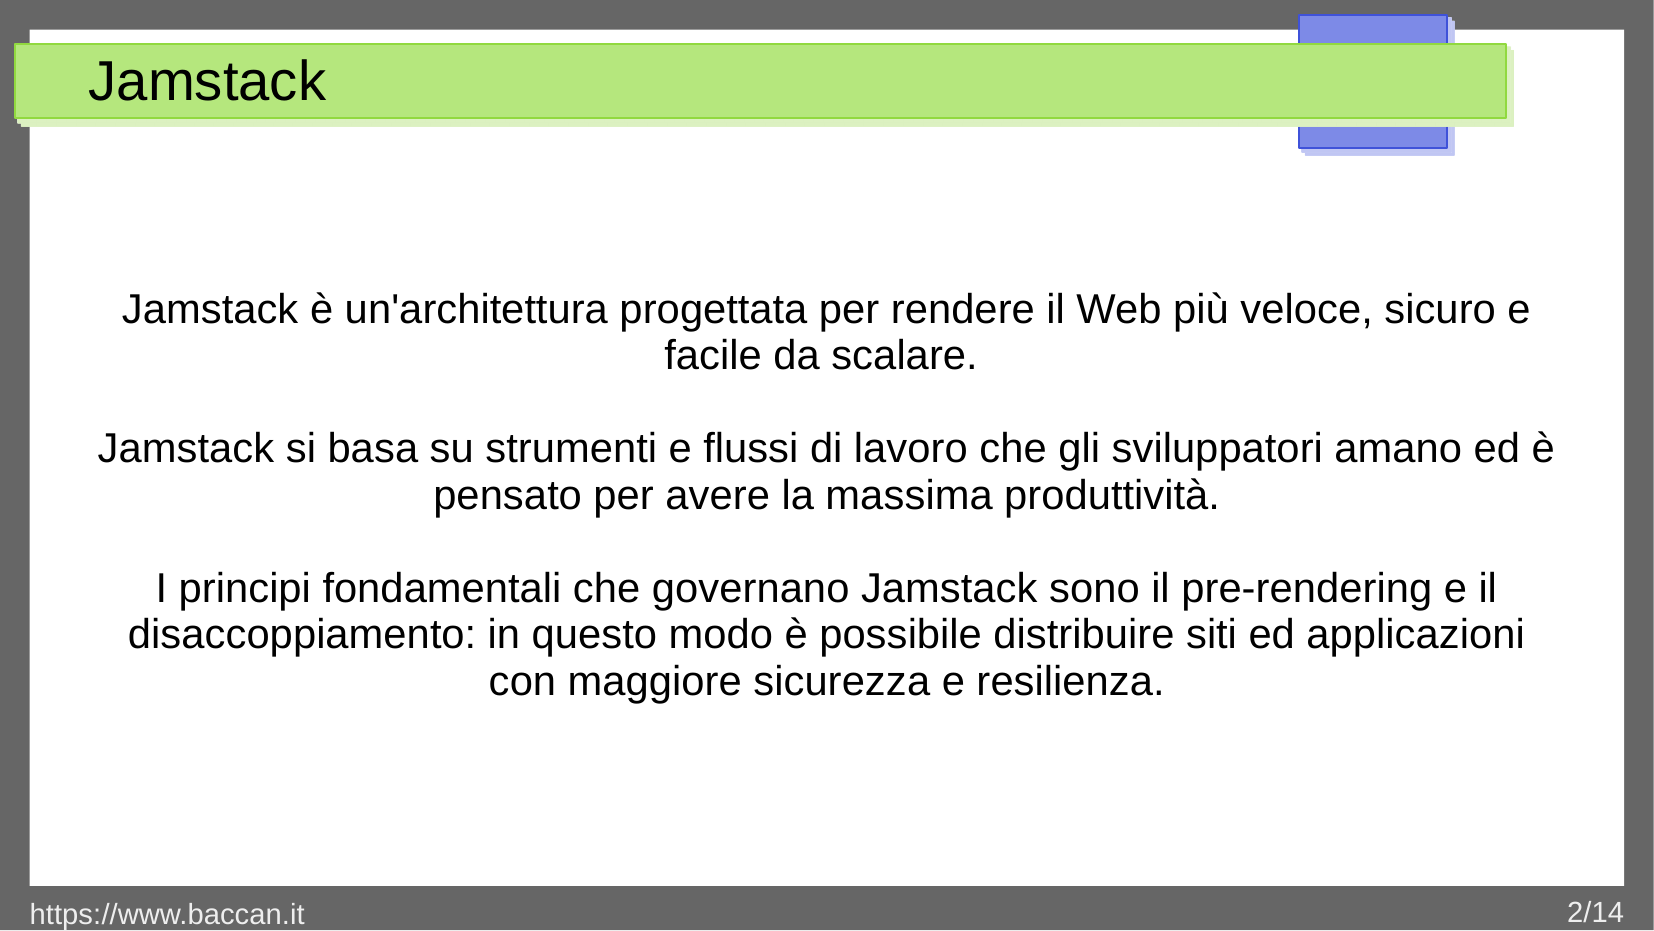

# Jamstack
Jamstack è un'architettura progettata per rendere il Web più veloce, sicuro e facile da scalare.
Jamstack si basa su strumenti e flussi di lavoro che gli sviluppatori amano ed è pensato per avere la massima produttività.
I principi fondamentali che governano Jamstack sono il pre-rendering e il disaccoppiamento: in questo modo è possibile distribuire siti ed applicazioni con maggiore sicurezza e resilienza.
2
https://www.baccan.it